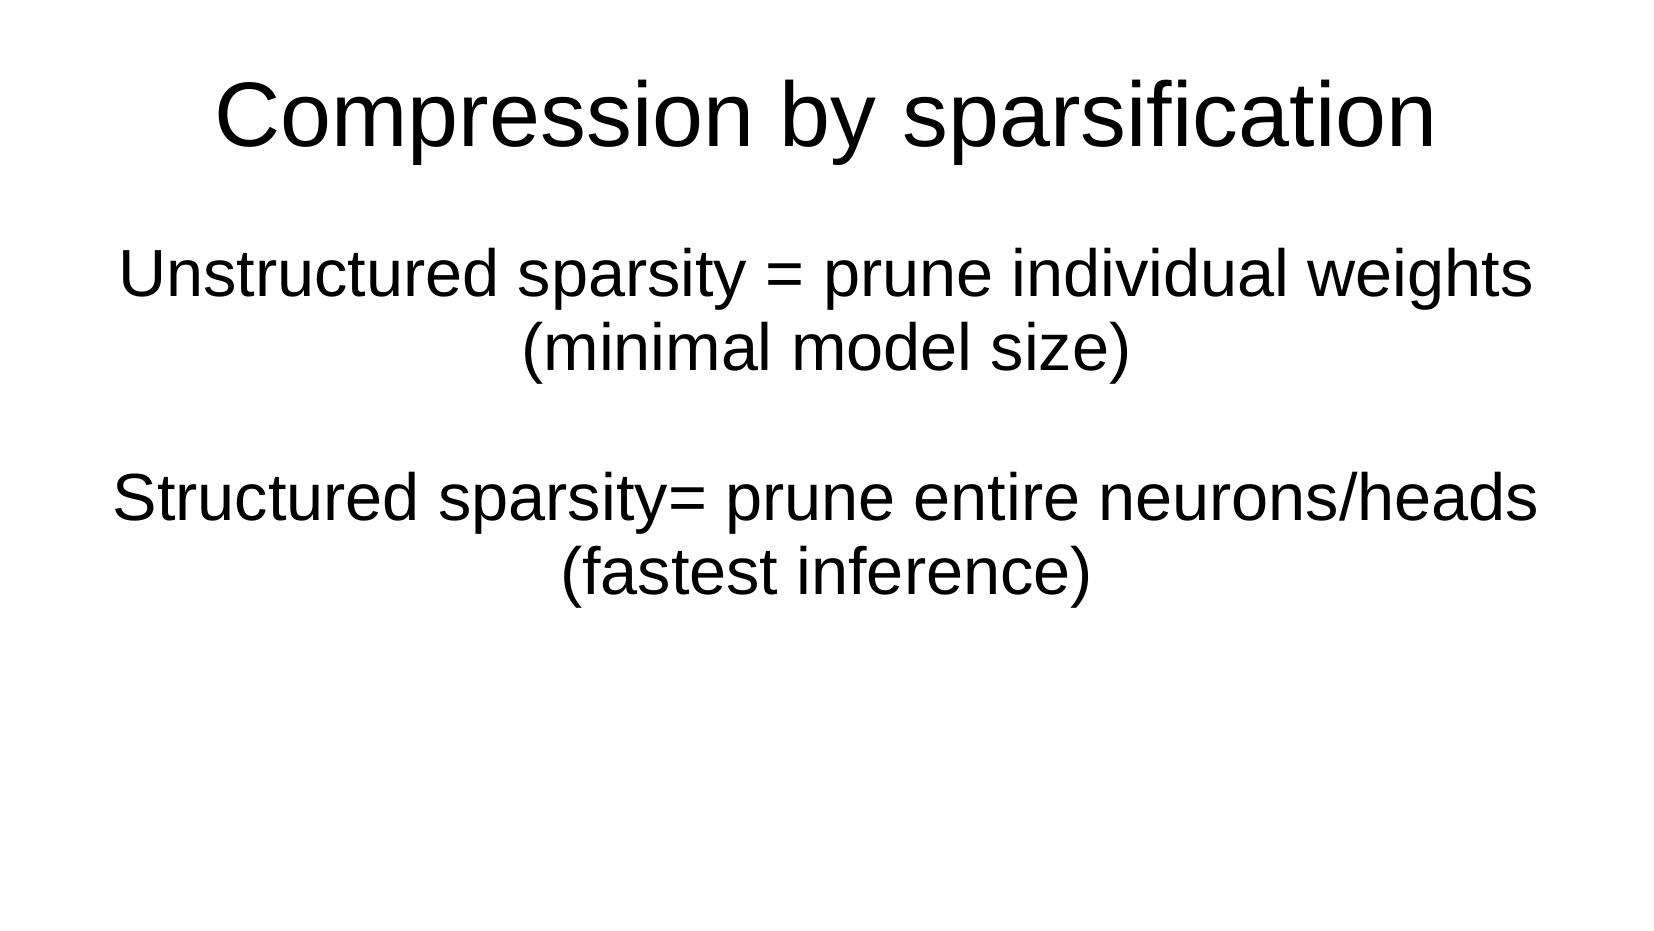

# Compression by sparsification
Unstructured sparsity = prune individual weights
(minimal model size)
Structured sparsity= prune entire neurons/heads
(fastest inference)